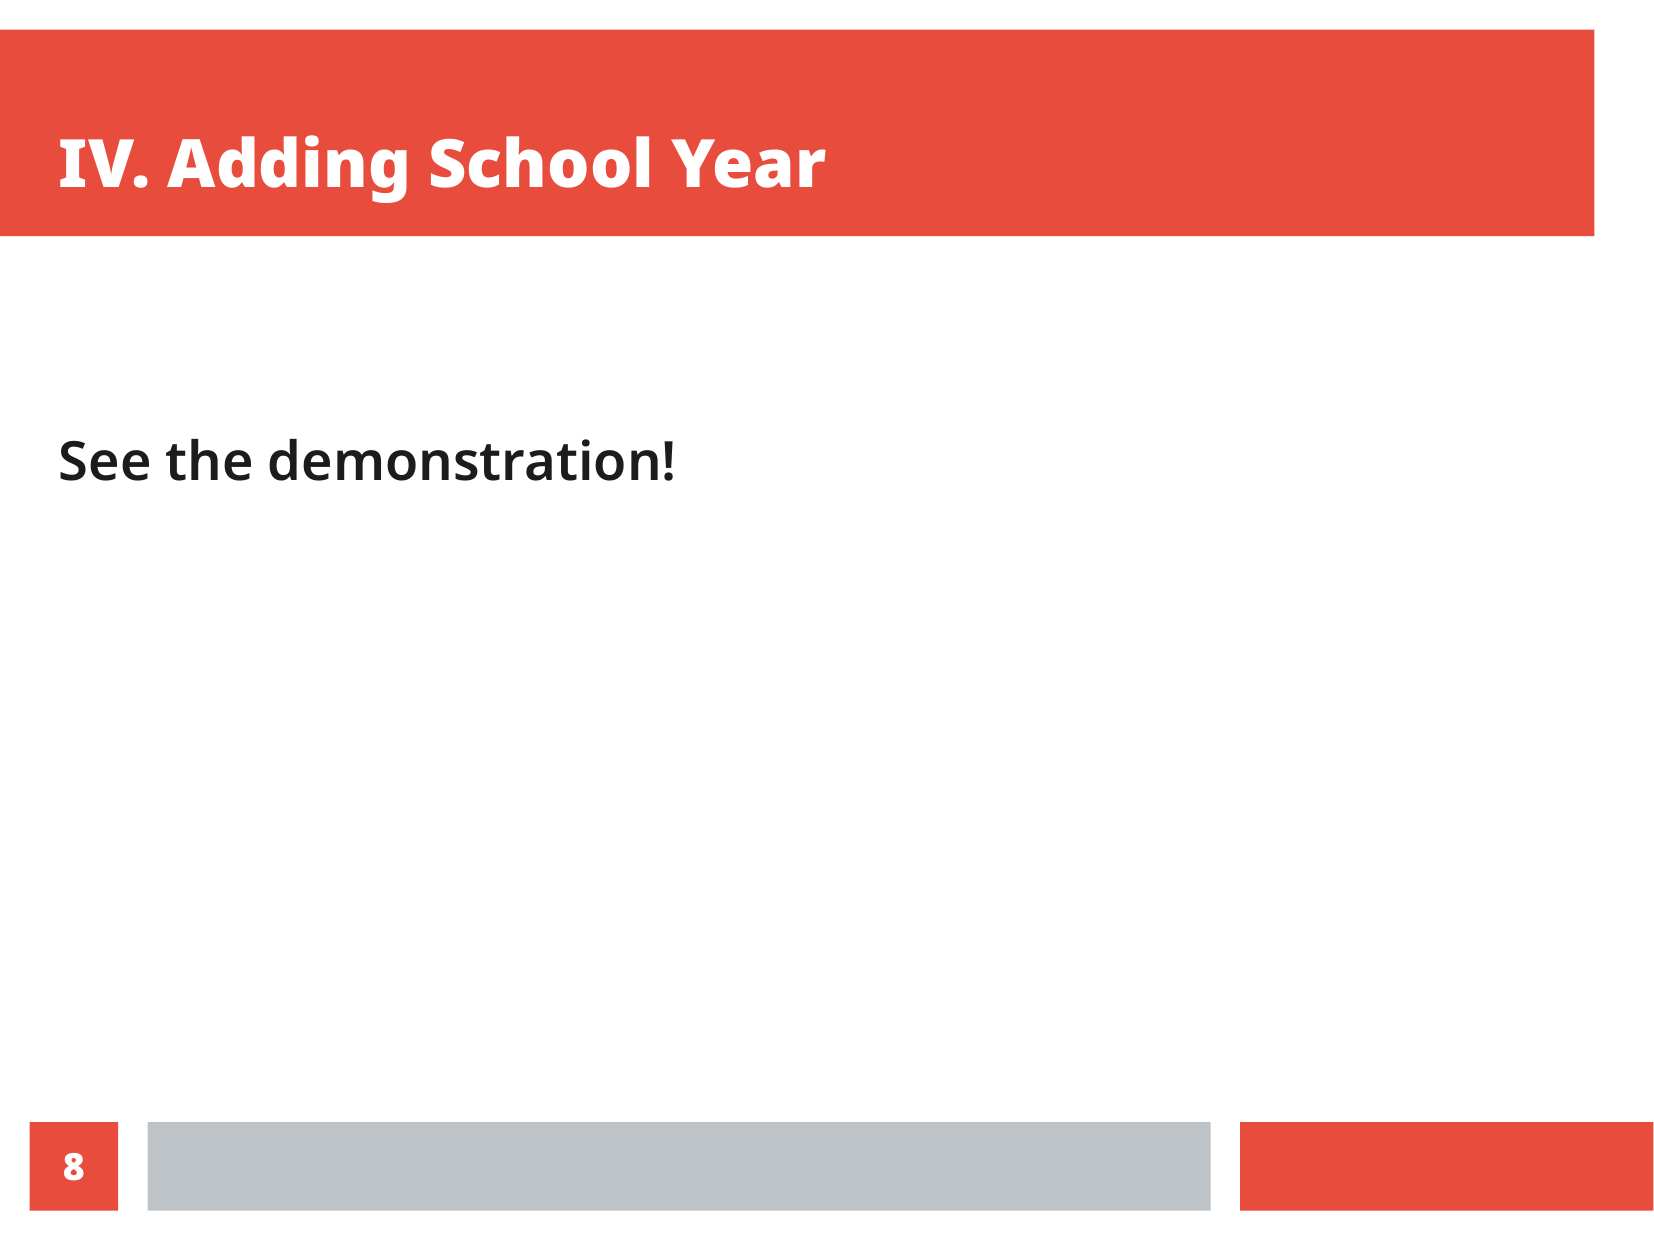

# IV. Adding School Year
See the demonstration!
8